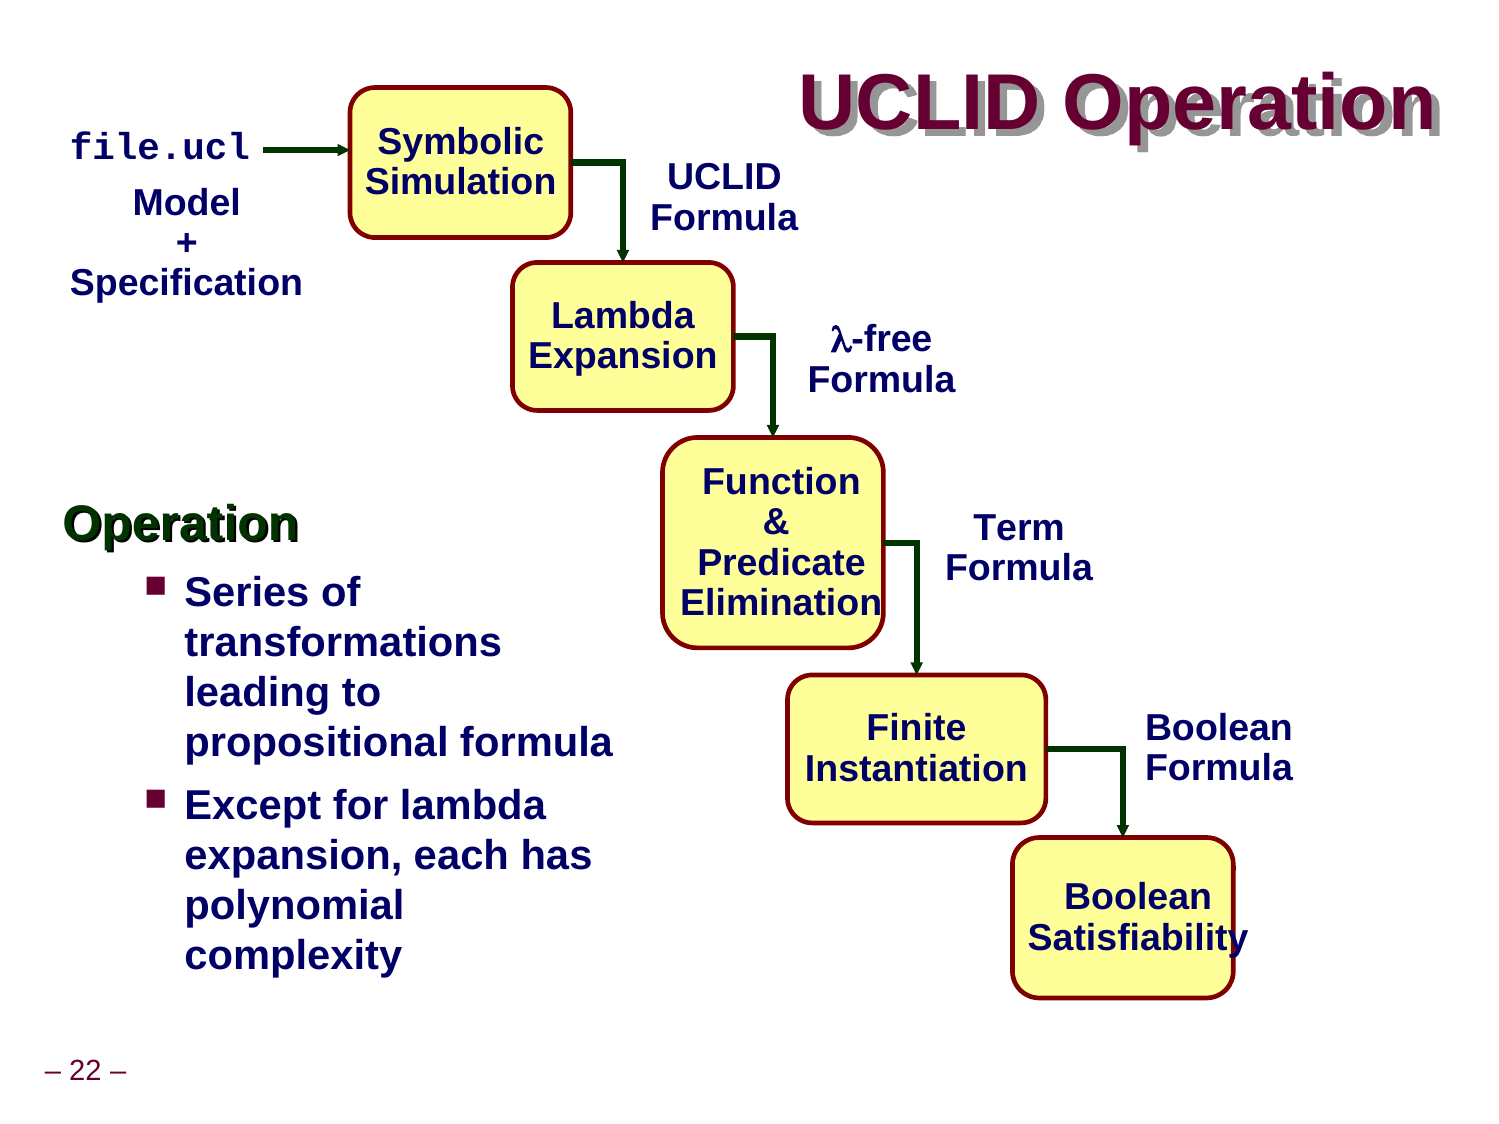

# UCLID Operation
Symbolic
Simulation
file.ucl
UCLID
Formula
Model
+
Specification
Lambda
Expansion
-free
Formula
Function
&
Predicate
Elimination
Operation
Series of transformations leading to propositional formula
Except for lambda expansion, each has polynomial complexity
Term
Formula
Finite
Instantiation
Boolean
Formula
Boolean
Satisfiability